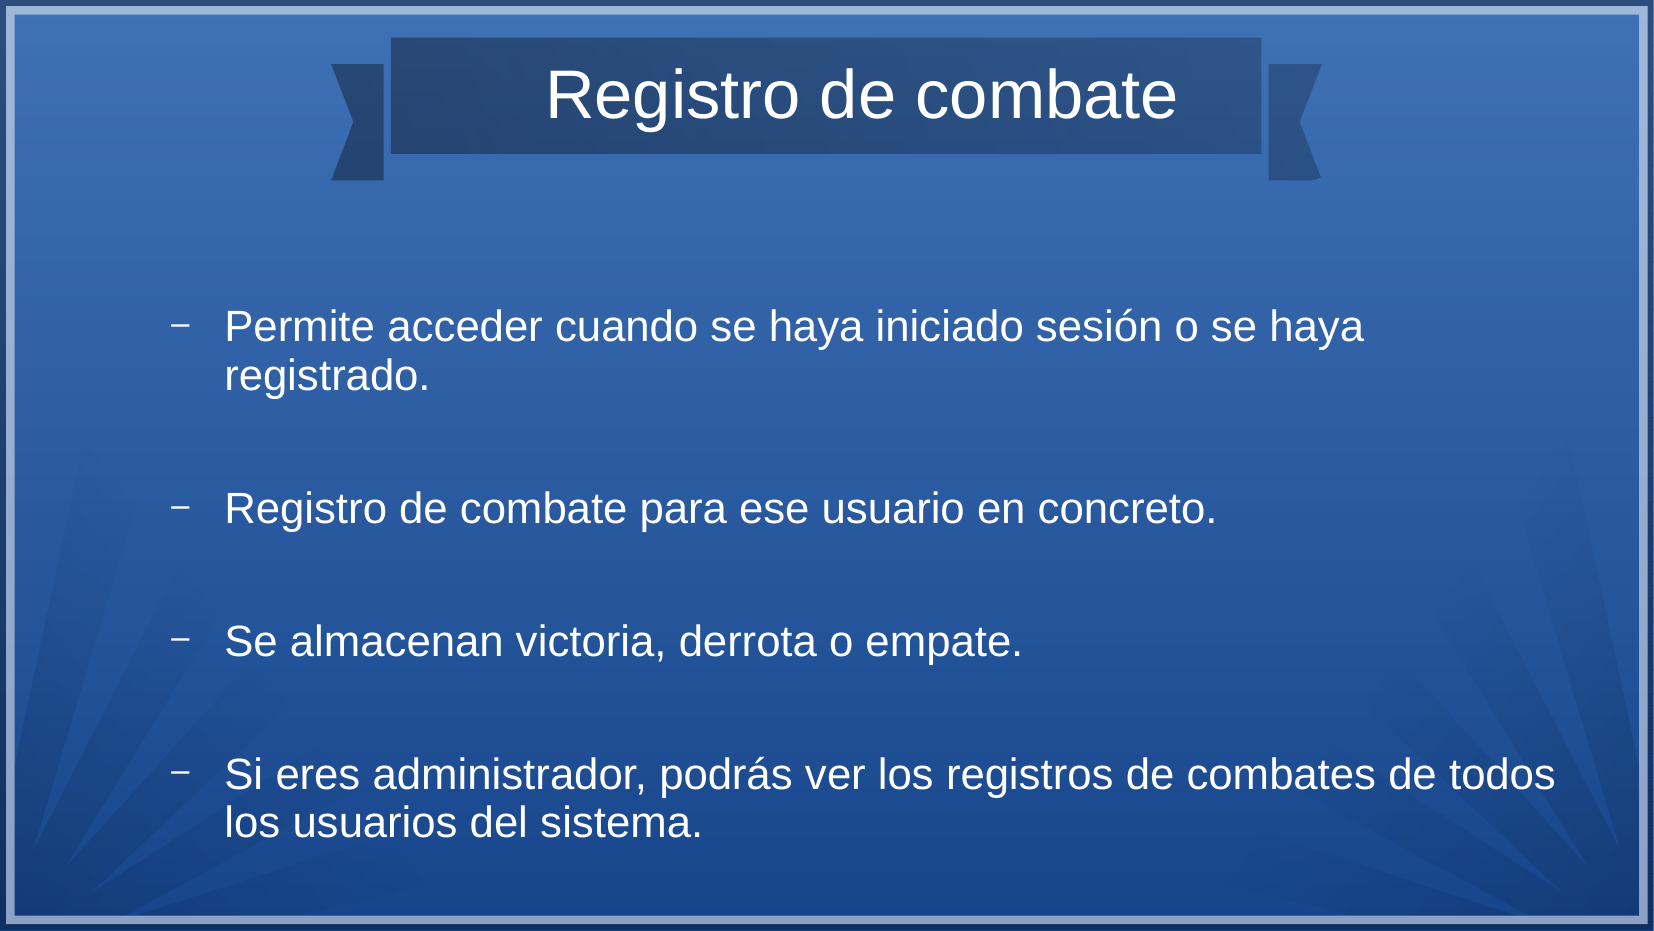

# Registro de combate
Permite acceder cuando se haya iniciado sesión o se haya registrado.
Registro de combate para ese usuario en concreto.
Se almacenan victoria, derrota o empate.
Si eres administrador, podrás ver los registros de combates de todos los usuarios del sistema.